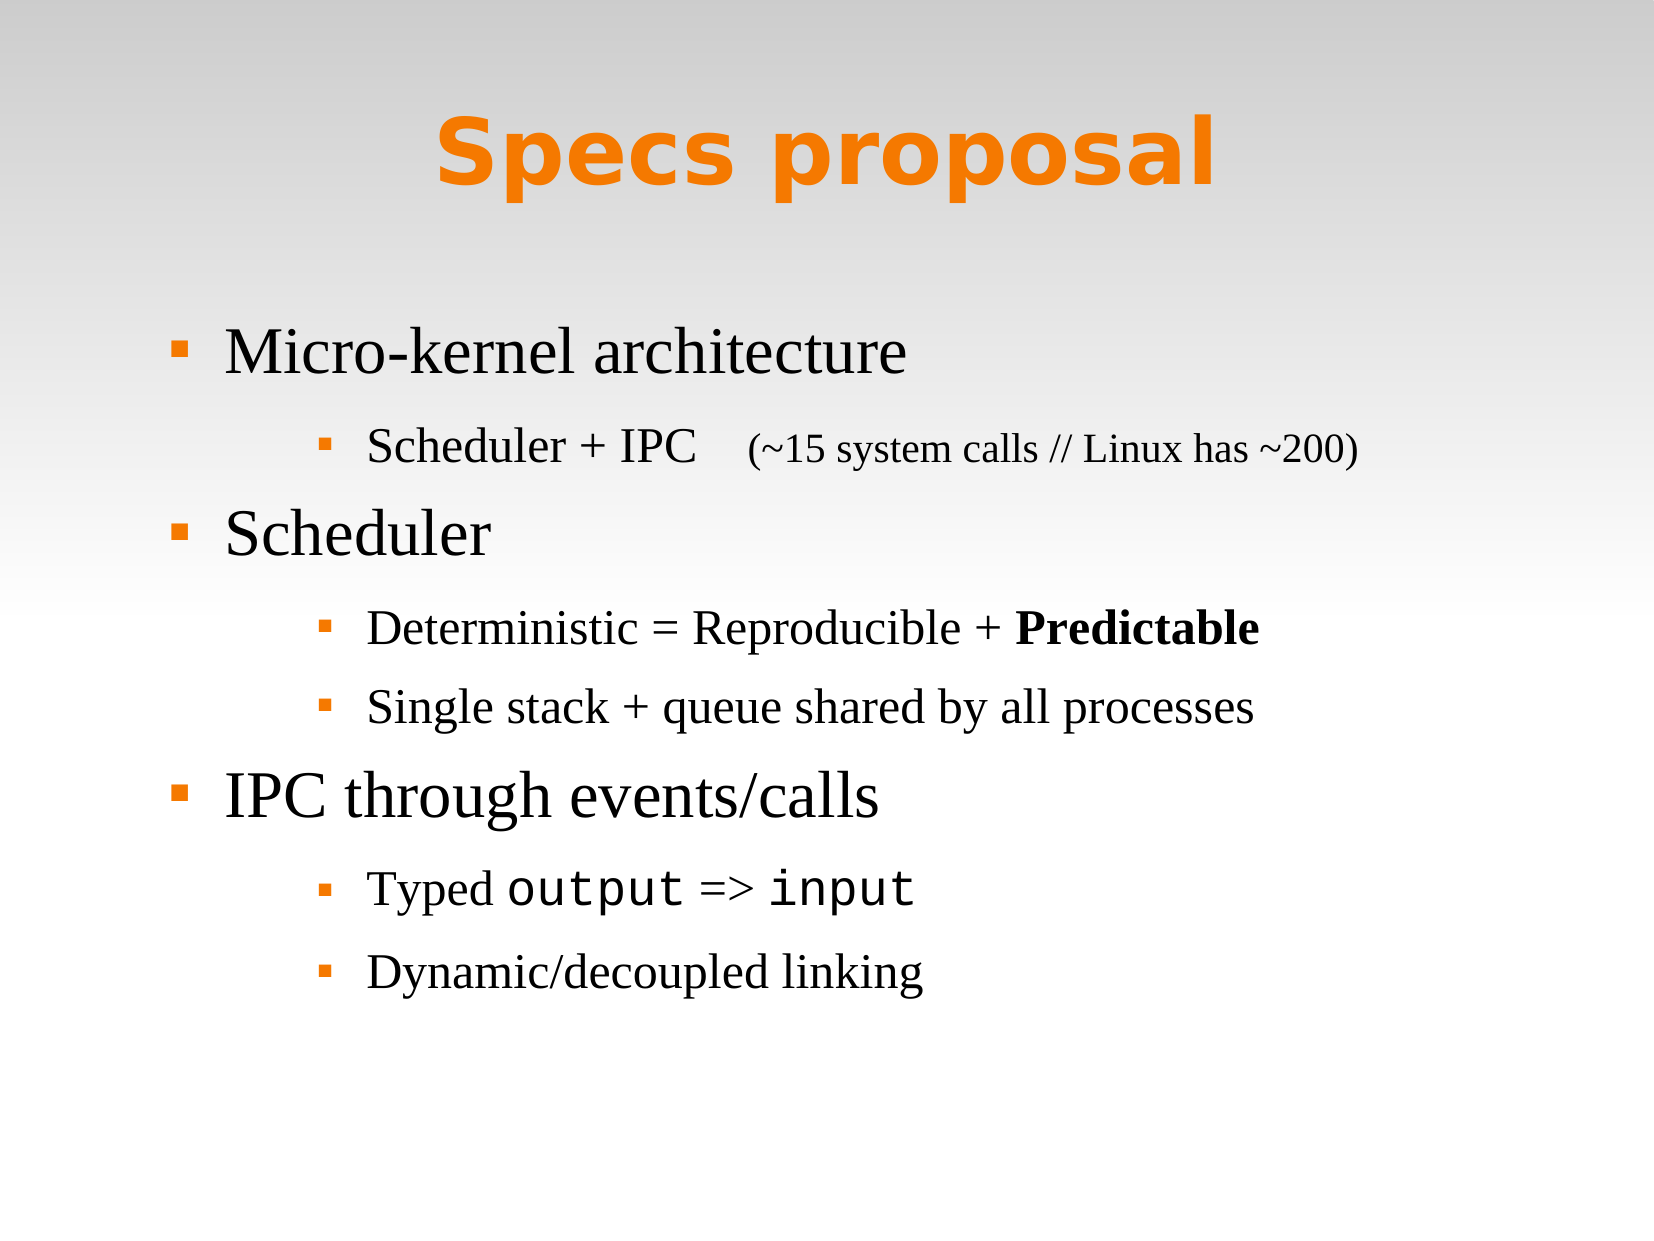

# Specs proposal
Micro-kernel architecture
Scheduler + IPC (~15 system calls // Linux has ~200)
Scheduler
Deterministic = Reproducible + Predictable
Single stack + queue shared by all processes
IPC through events/calls
Typed output => input
Dynamic/decoupled linking